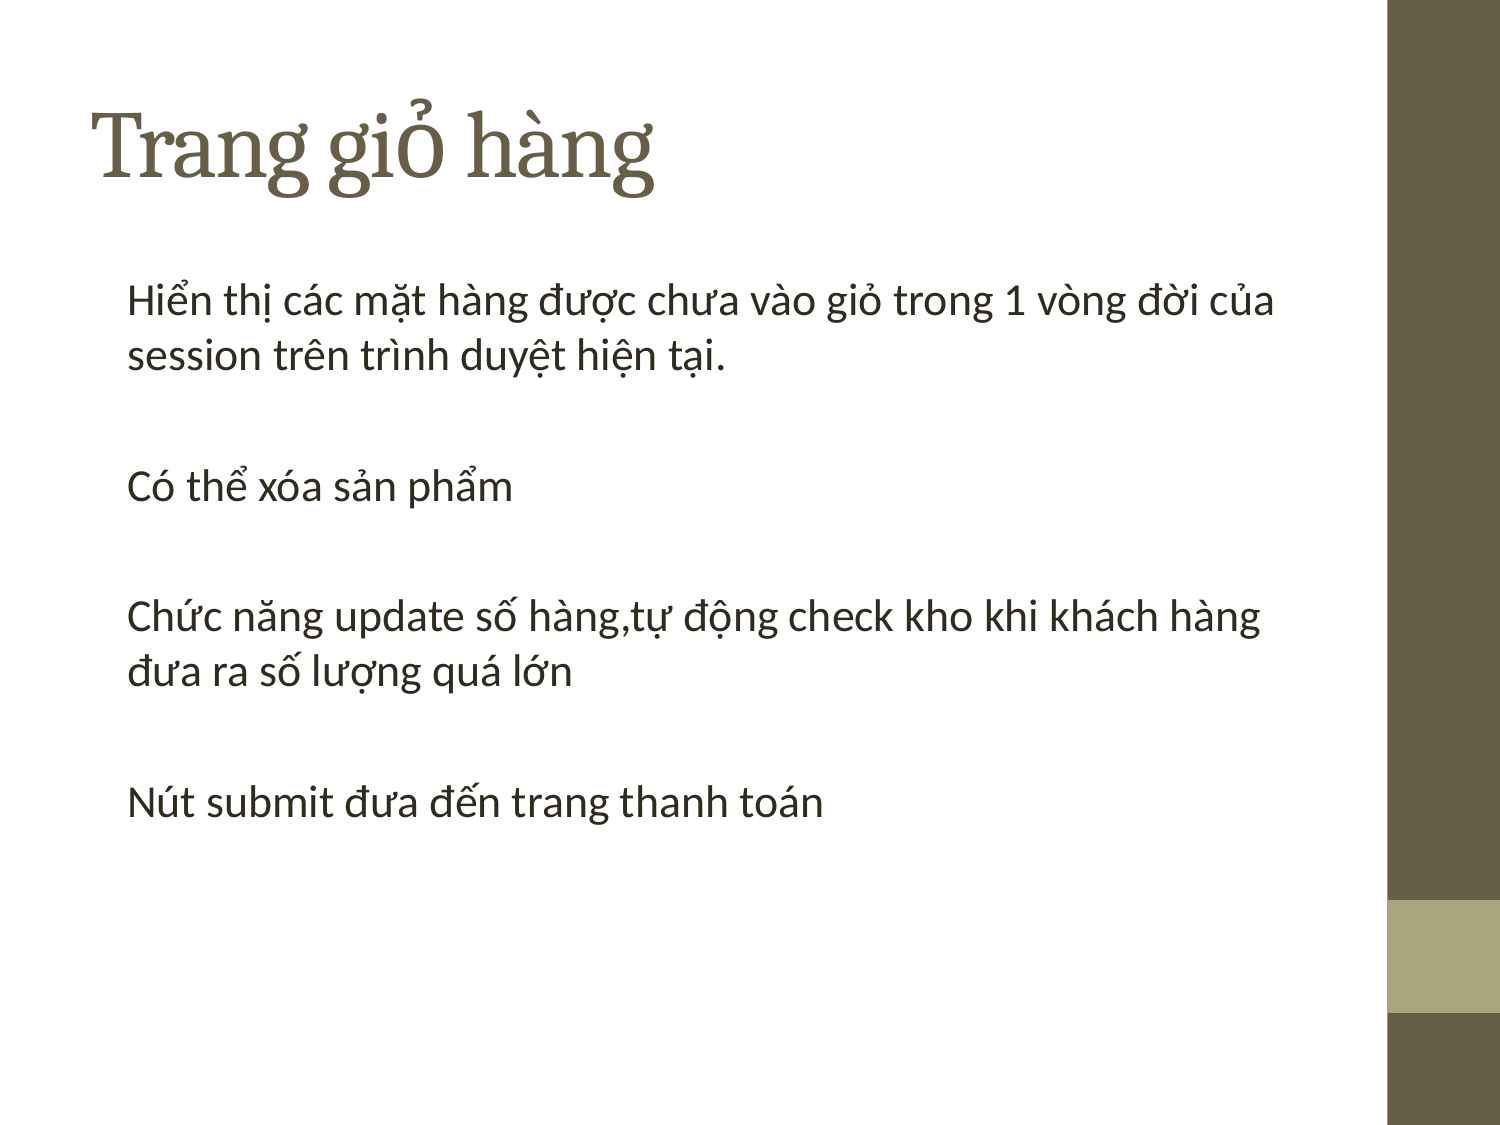

# Trang giỏ hàng
Hiển thị các mặt hàng được chưa vào giỏ trong 1 vòng đời của session trên trình duyệt hiện tại.
Có thể xóa sản phẩm
Chức năng update số hàng,tự động check kho khi khách hàng đưa ra số lượng quá lớn
Nút submit đưa đến trang thanh toán